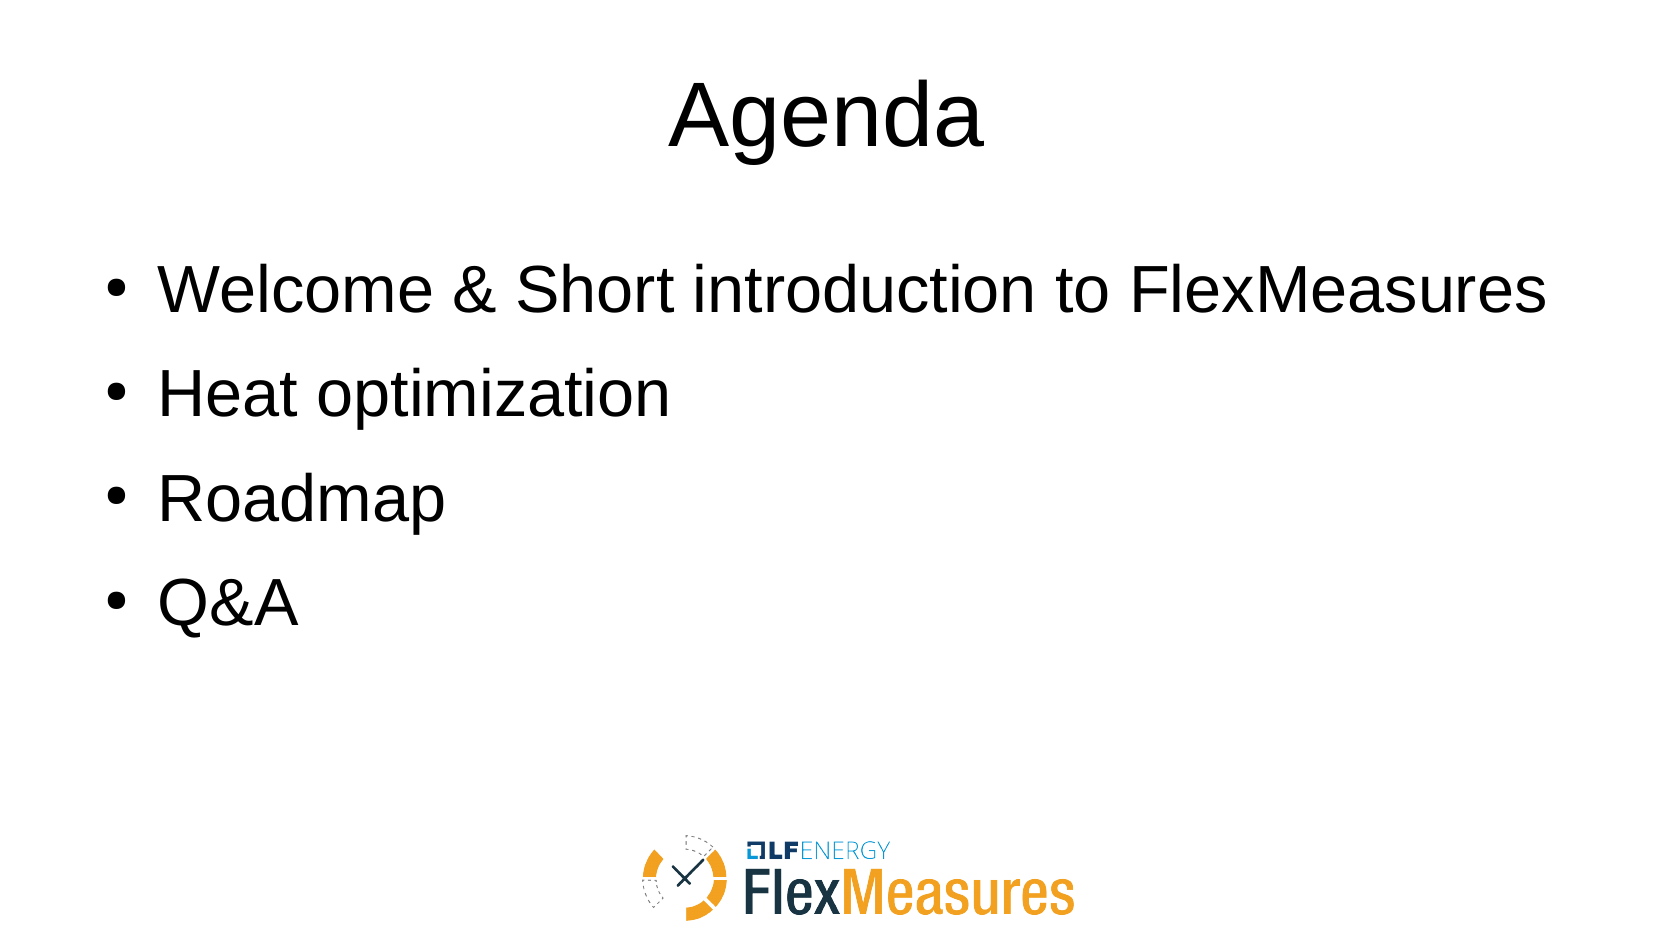

# Agenda
Welcome & Short introduction to FlexMeasures
Heat optimization
Roadmap
Q&A